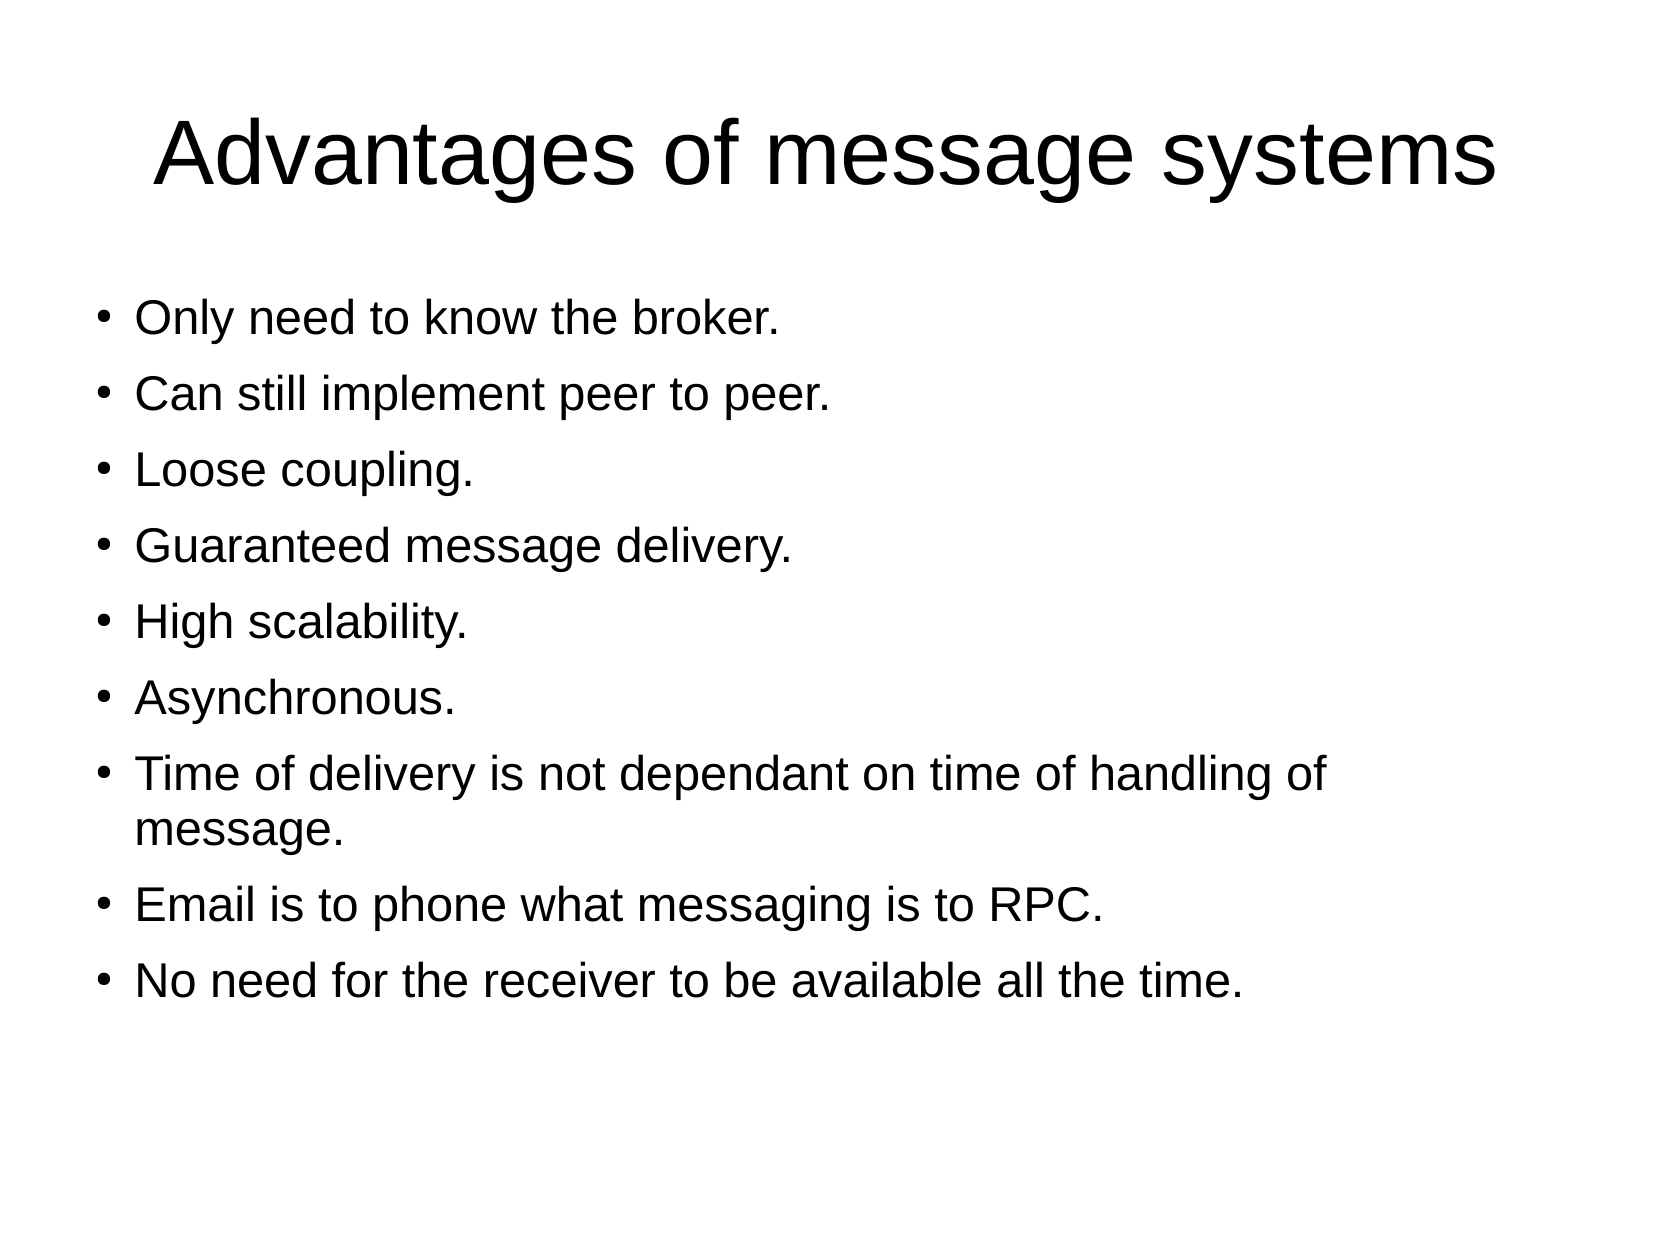

# Advantages of message systems
Only need to know the broker.
Can still implement peer to peer.
Loose coupling.
Guaranteed message delivery.
High scalability.
Asynchronous.
Time of delivery is not dependant on time of handling of message.
Email is to phone what messaging is to RPC.
No need for the receiver to be available all the time.